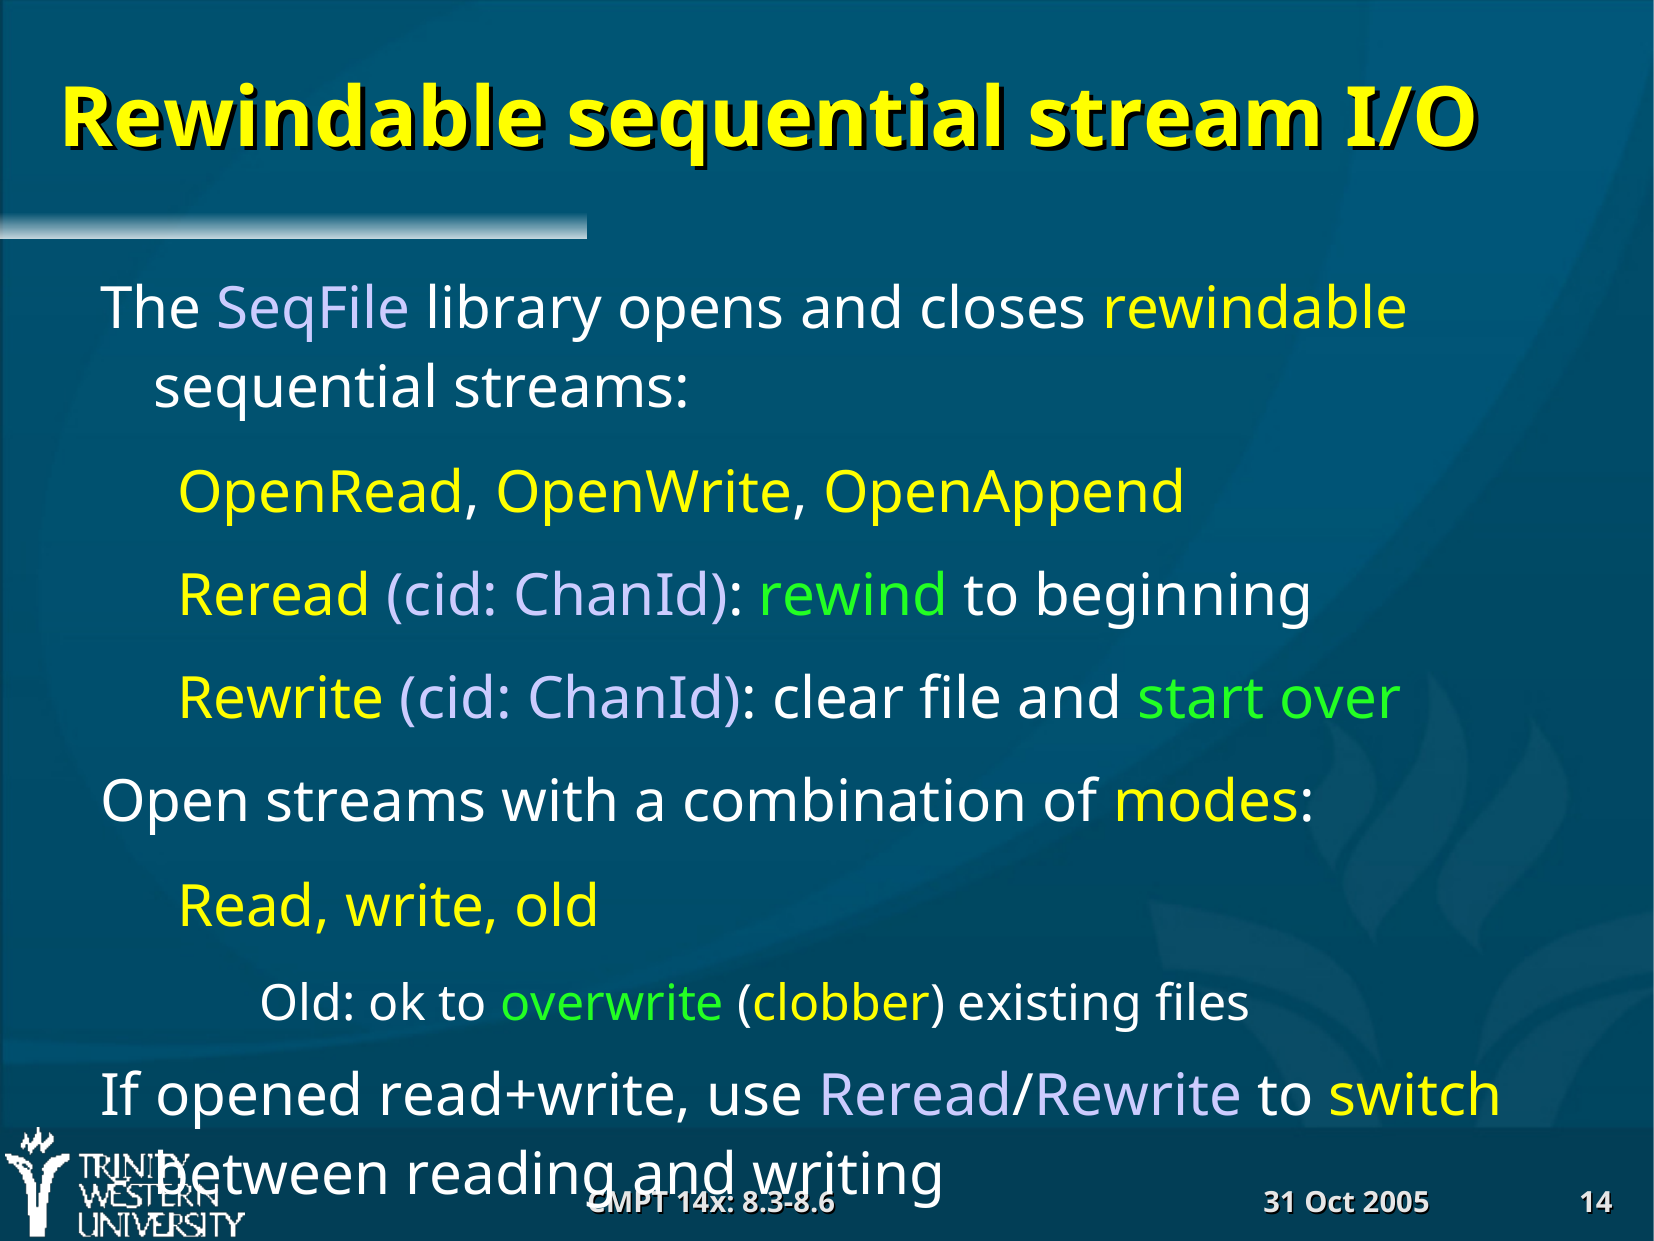

# Rewindable sequential stream I/O
The SeqFile library opens and closes rewindable sequential streams:
OpenRead, OpenWrite, OpenAppend
Reread (cid: ChanId): rewind to beginning
Rewrite (cid: ChanId): clear file and start over
Open streams with a combination of modes:
Read, write, old
Old: ok to overwrite (clobber) existing files
If opened read+write, use Reread/Rewrite to switch between reading and writing
CMPT 14x: 8.3-8.6
31 Oct 2005
14